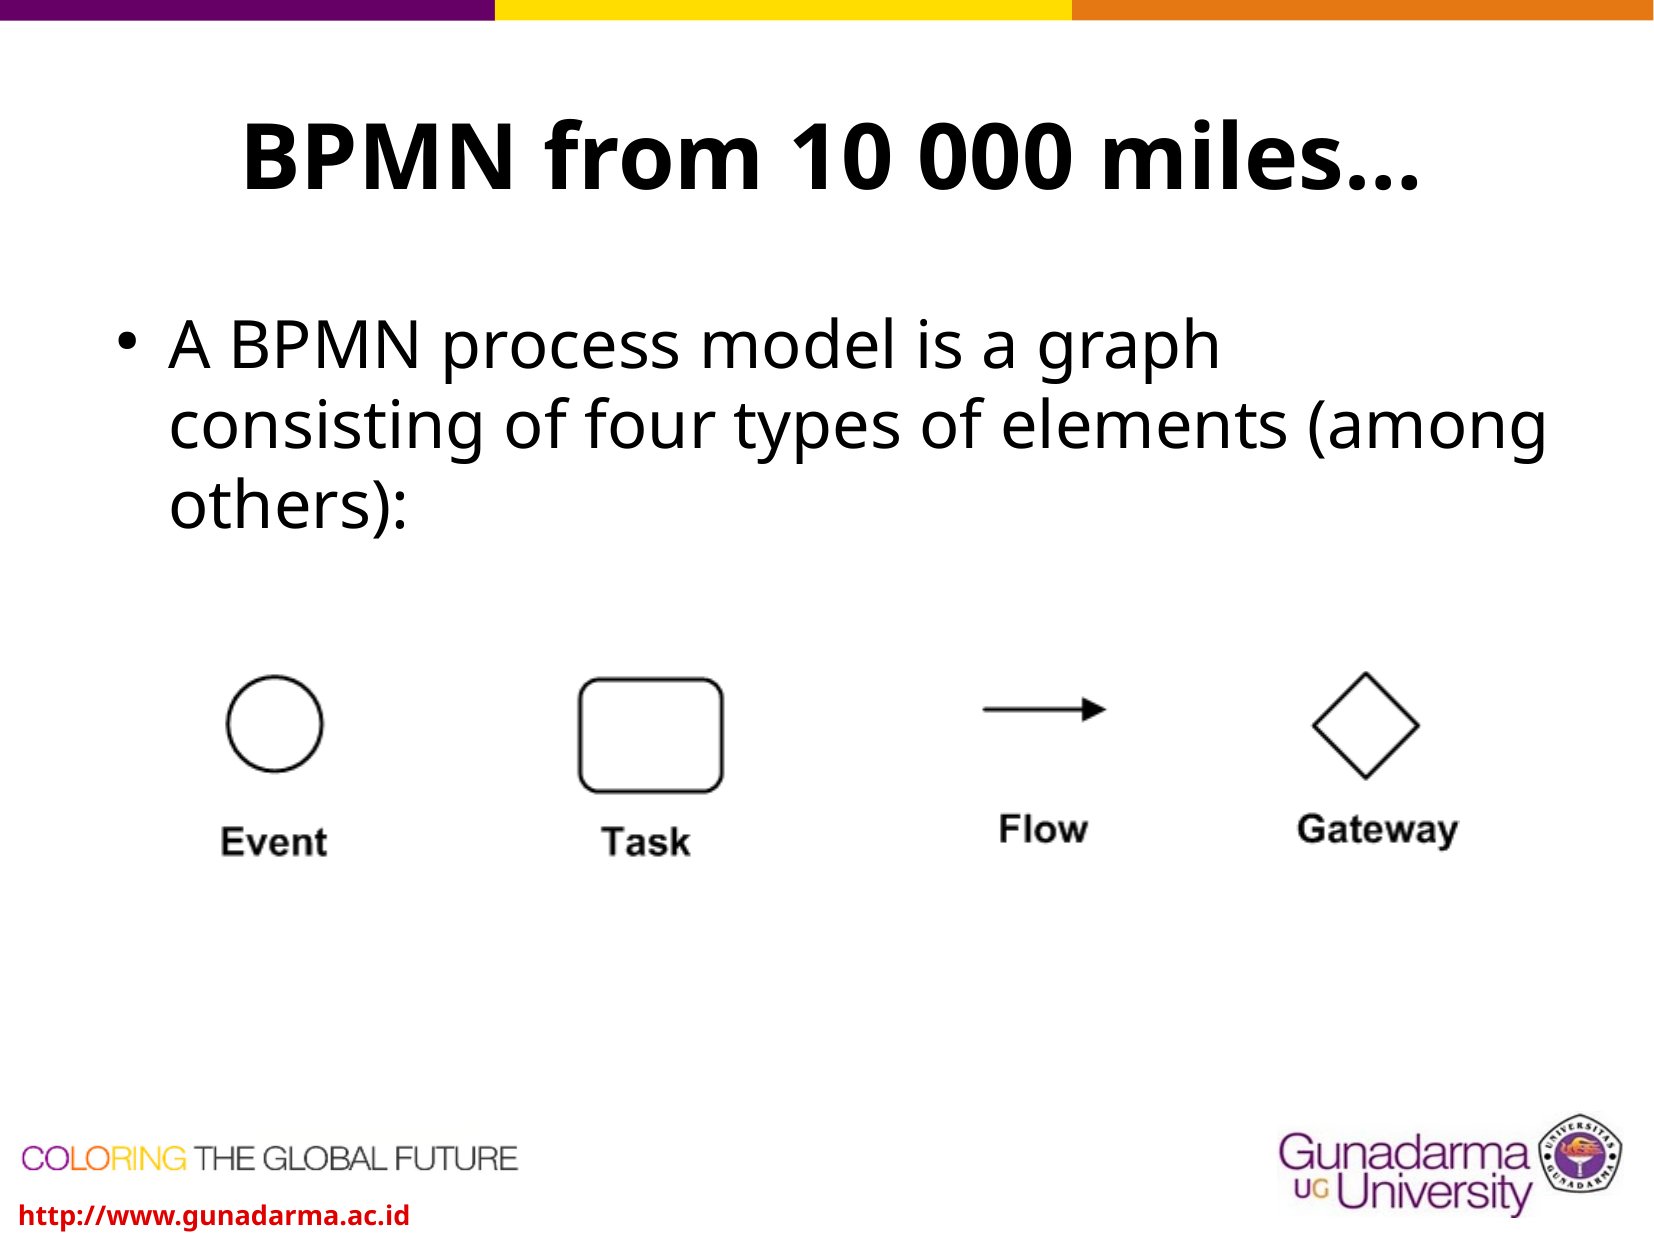

# BPMN from 10 000 miles…
A BPMN process model is a graph consisting of four types of elements (among others):